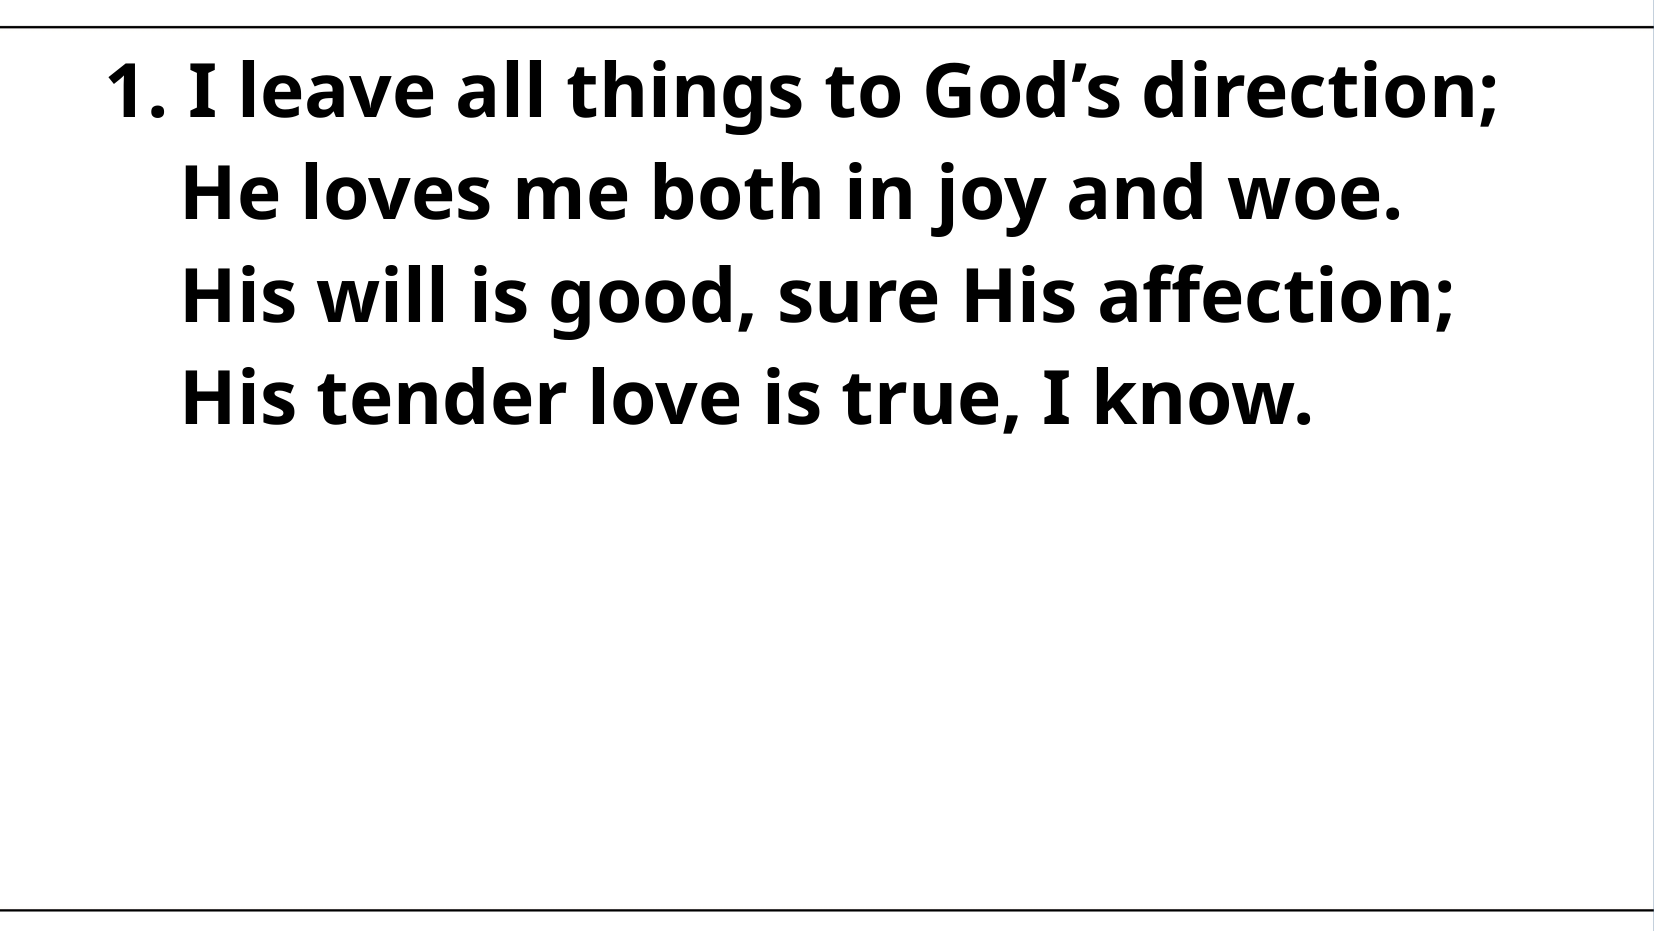

1. I leave all things to God’s direction;
He loves me both in joy and woe.
His will is good, sure His affection;
His tender love is true, I know.